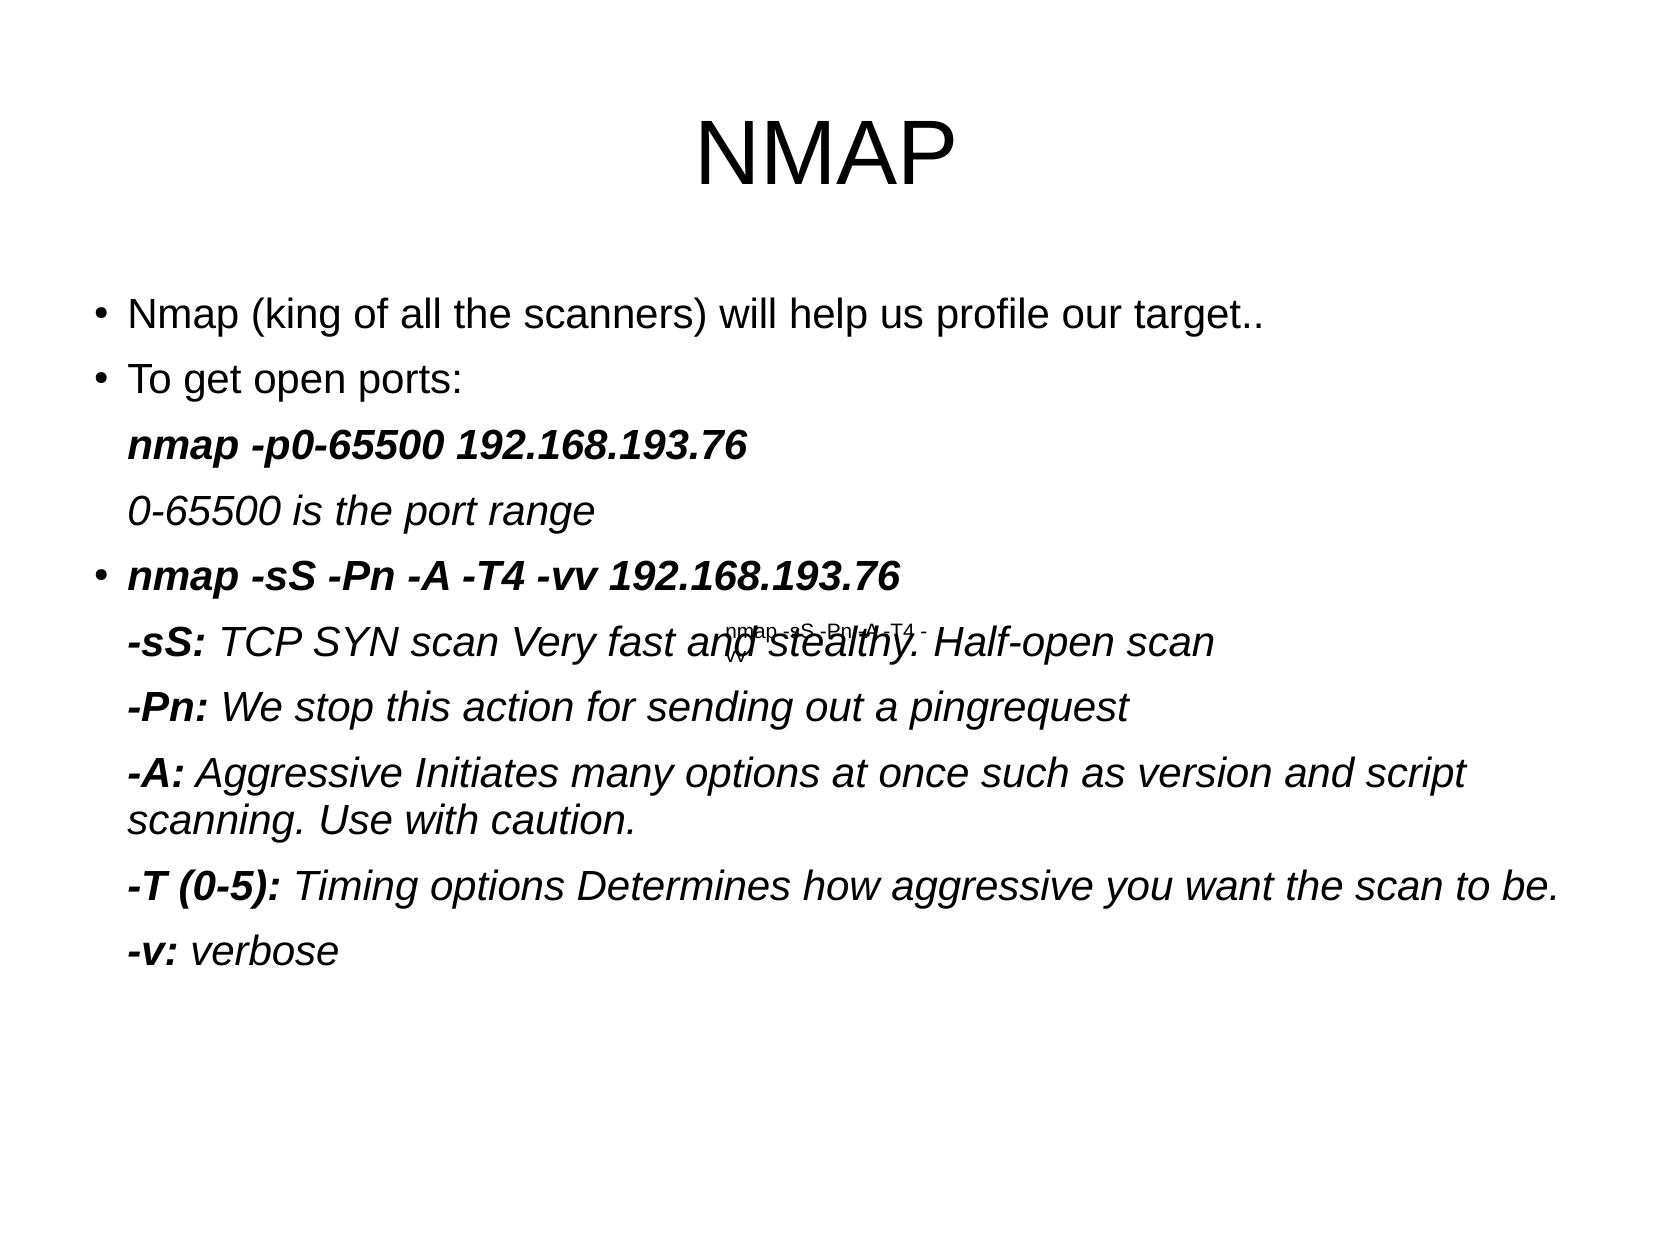

# NMAP
Nmap (king of all the scanners) will help us profile our target..
To get open ports:
nmap -p0-65500 192.168.193.76
0-65500 is the port range
nmap -sS -Pn -A -T4 -vv 192.168.193.76
-sS: TCP SYN scan Very fast and stealthy. Half-open scan
-Pn: We stop this action for sending out a pingrequest
-A: Aggressive Initiates many options at once such as version and script scanning. Use with caution.
-T (0-5): Timing options Determines how aggressive you want the scan to be.
-v: verbose
nmap -sS -Pn -A -T4 -vv